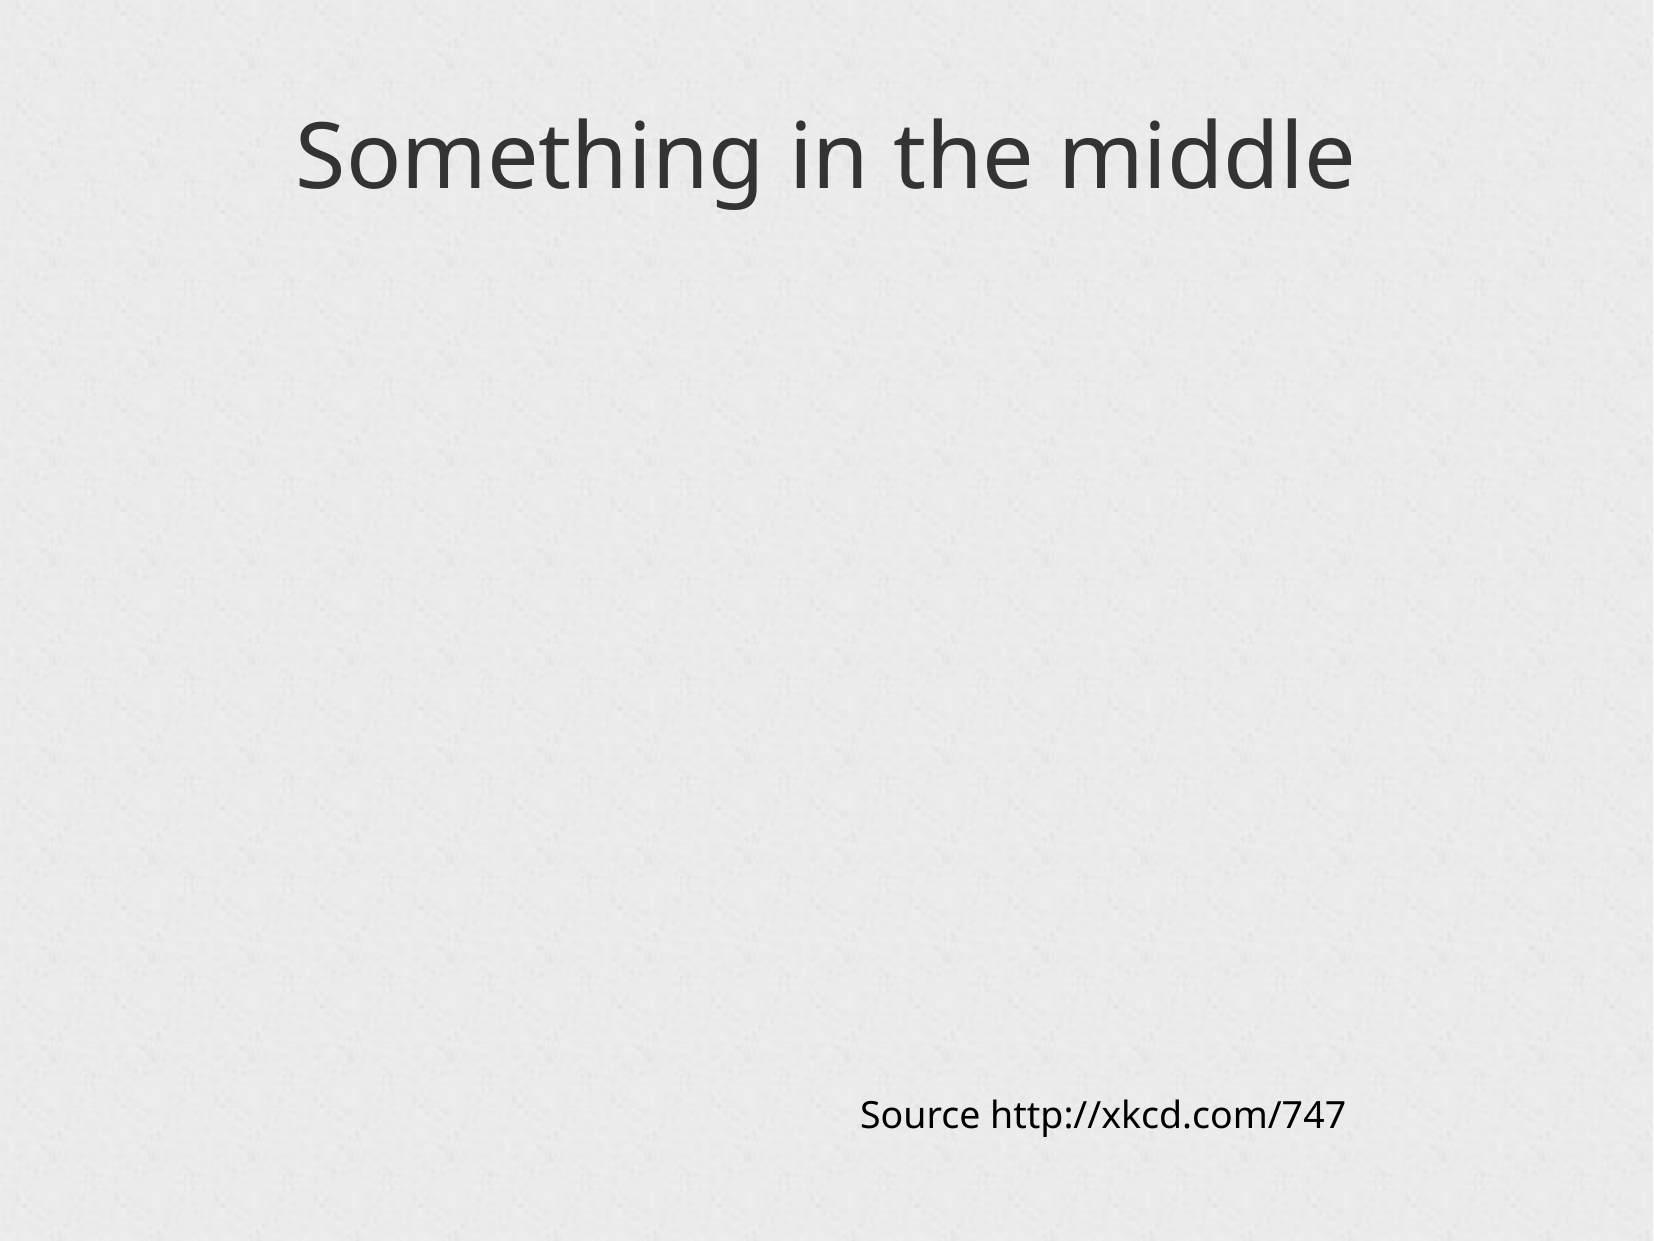

# Something in the middle
Source http://xkcd.com/747